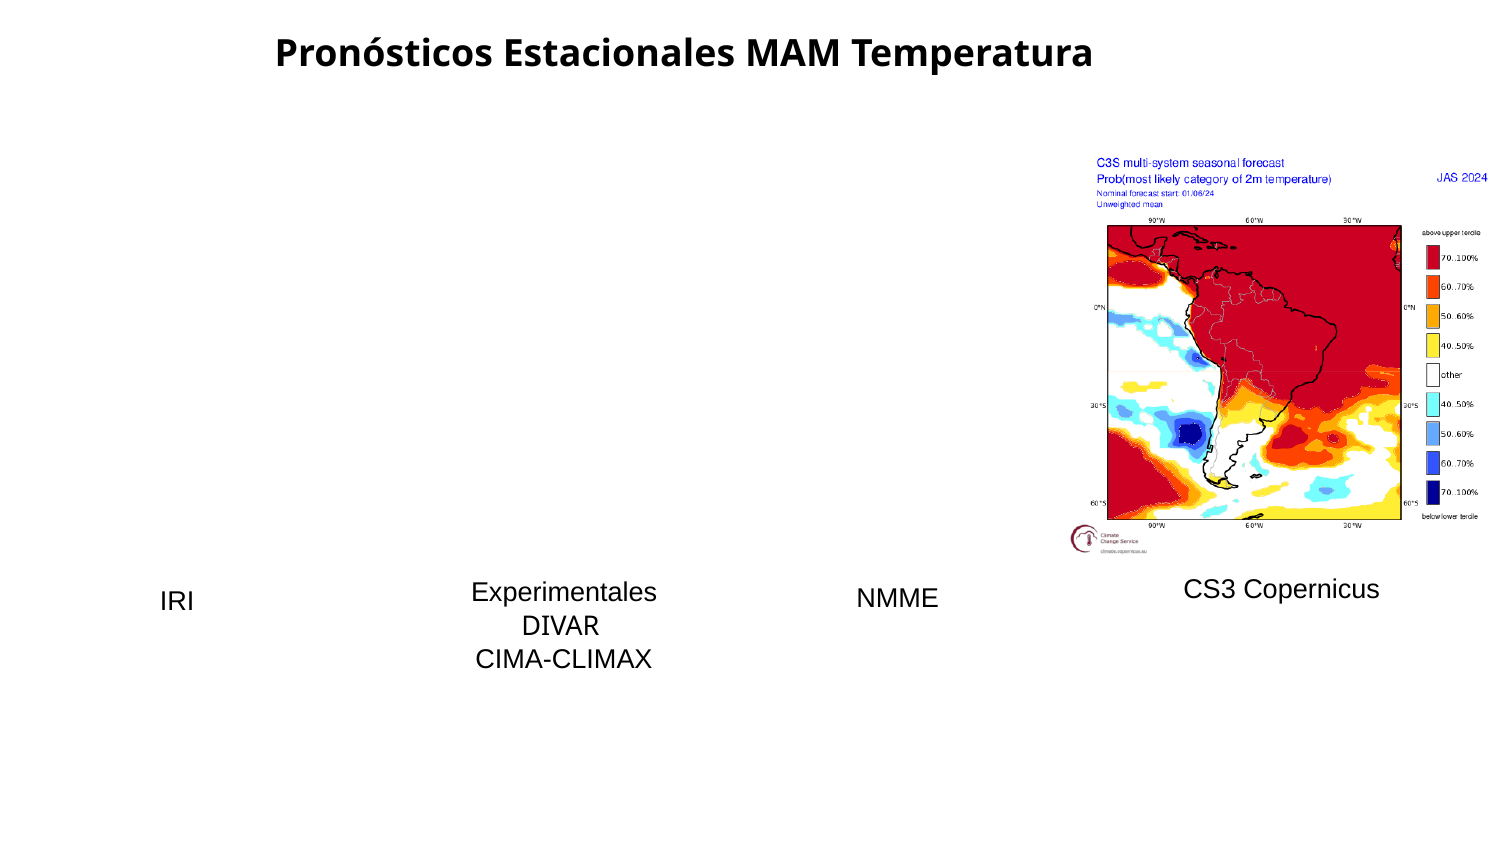

Pronósticos Estacionales MAM Temperatura
CS3 Copernicus
Experimentales
DIVAR
CIMA-CLIMAX
NMME
IRI